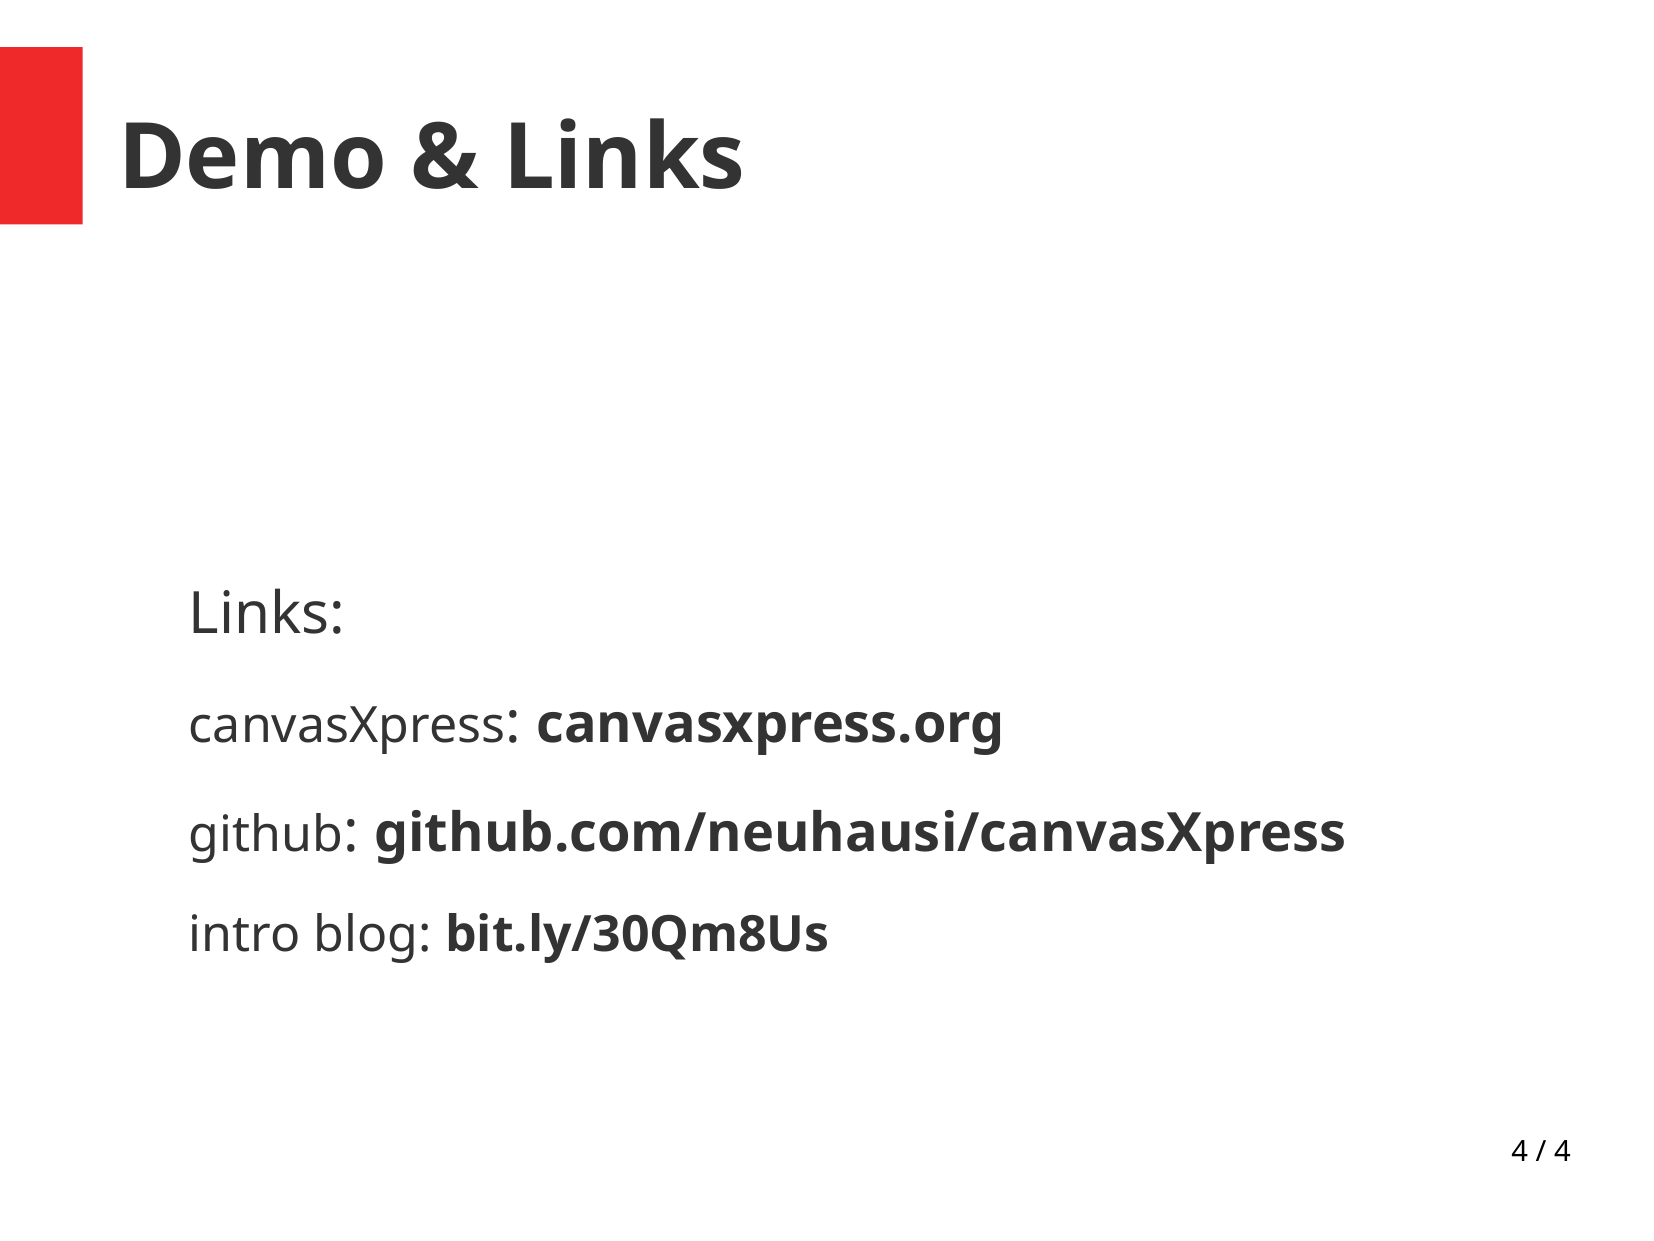

# Demo & Links
Links:
canvasXpress: canvasxpress.org
github: github.com/neuhausi/canvasXpress
intro blog: bit.ly/30Qm8Us
4